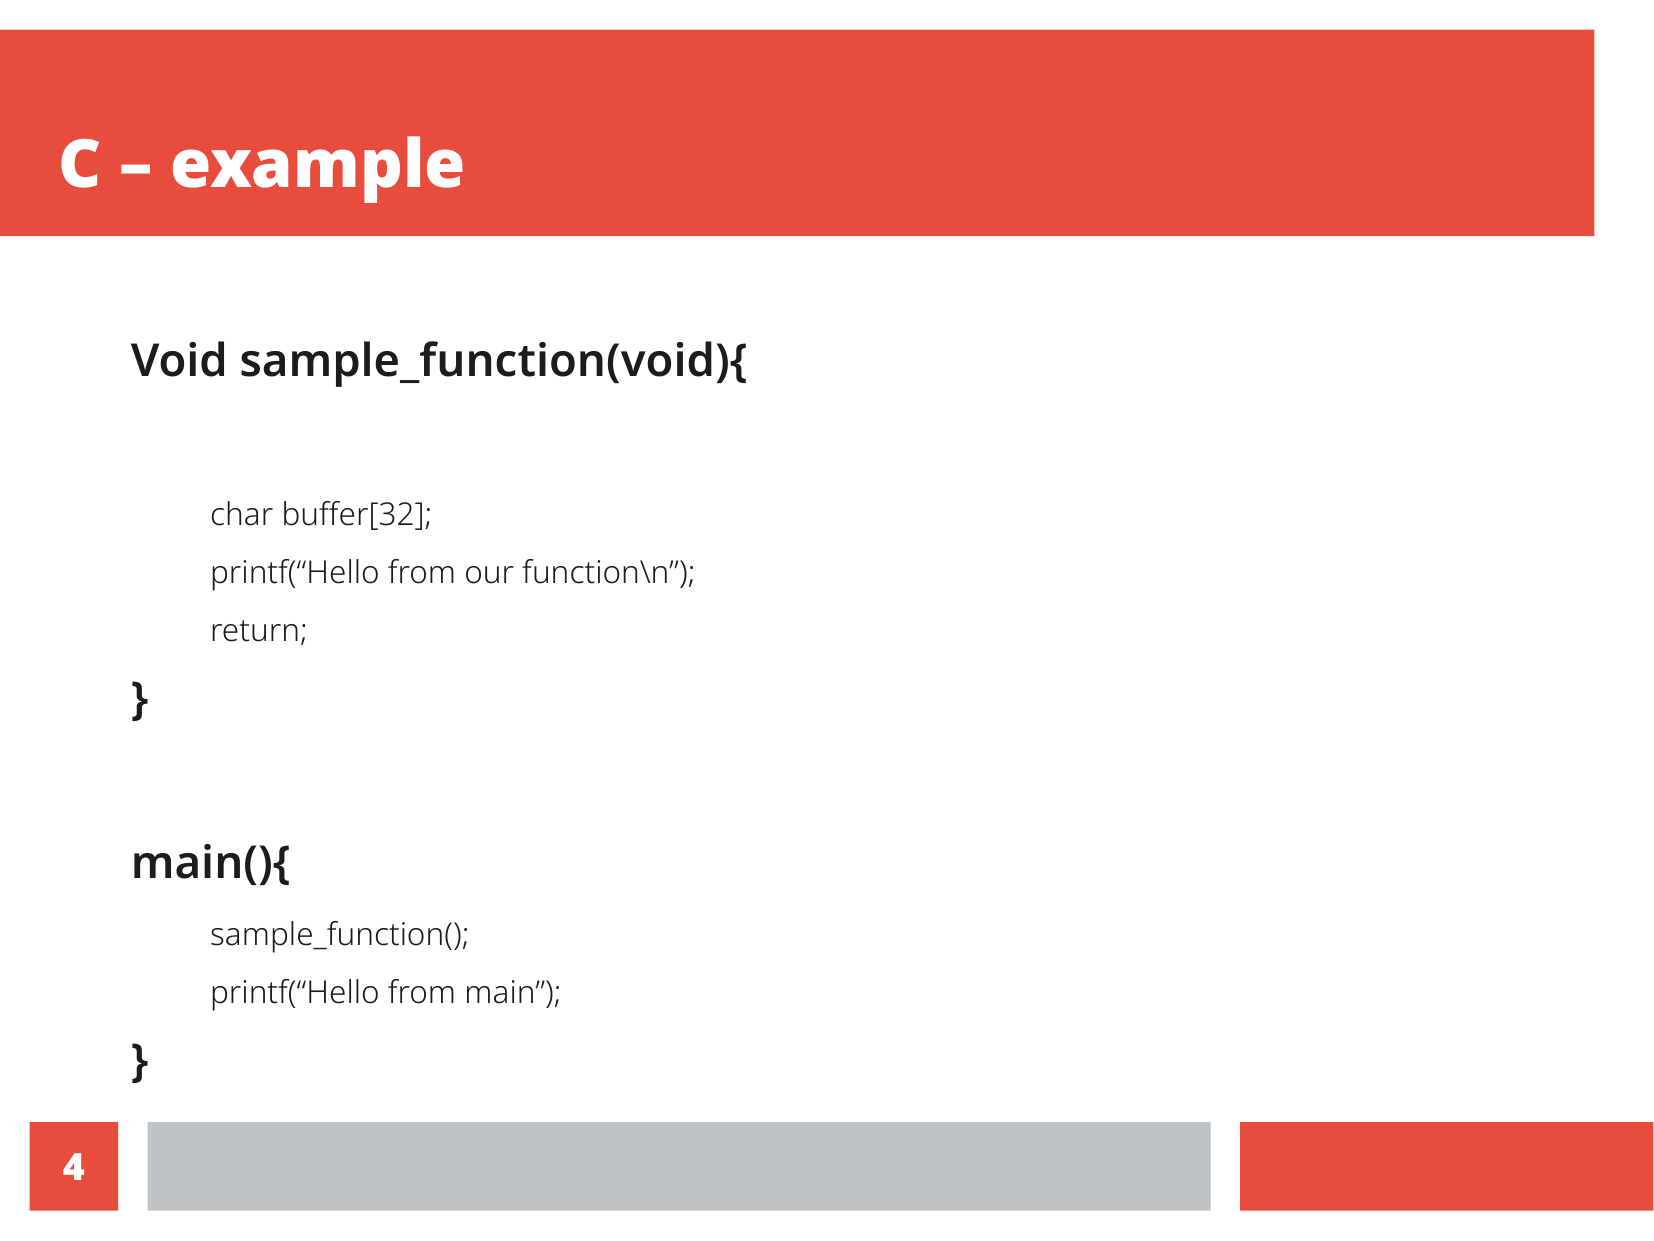

# C – example
Void sample_function(void){
char buffer[32];
printf(“Hello from our function\n”);
return;
}
main(){
sample_function();
printf(“Hello from main”);
}
4